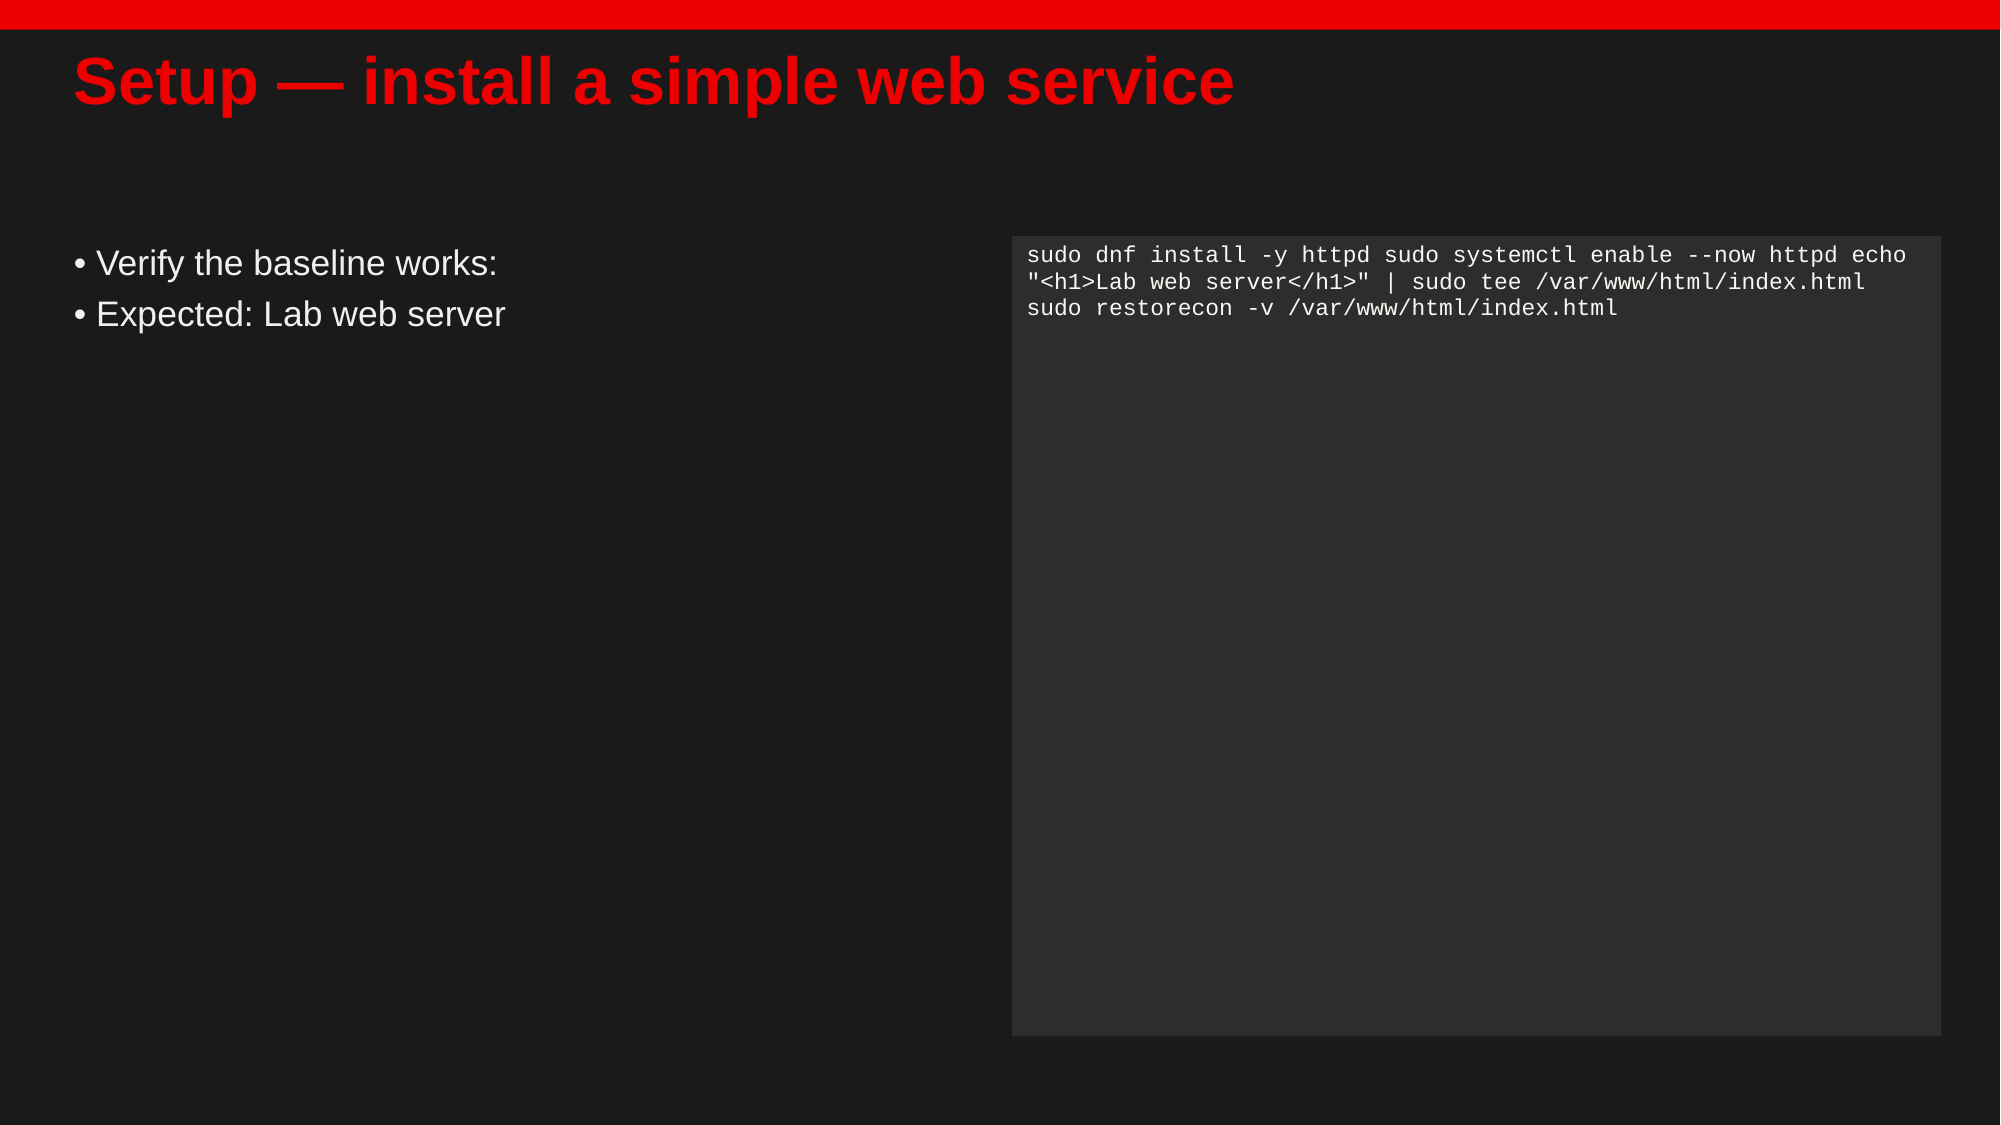

Setup — install a simple web service
• Verify the baseline works:
• Expected: Lab web server
sudo dnf install -y httpd sudo systemctl enable --now httpd echo "<h1>Lab web server</h1>" | sudo tee /var/www/html/index.html sudo restorecon -v /var/www/html/index.html